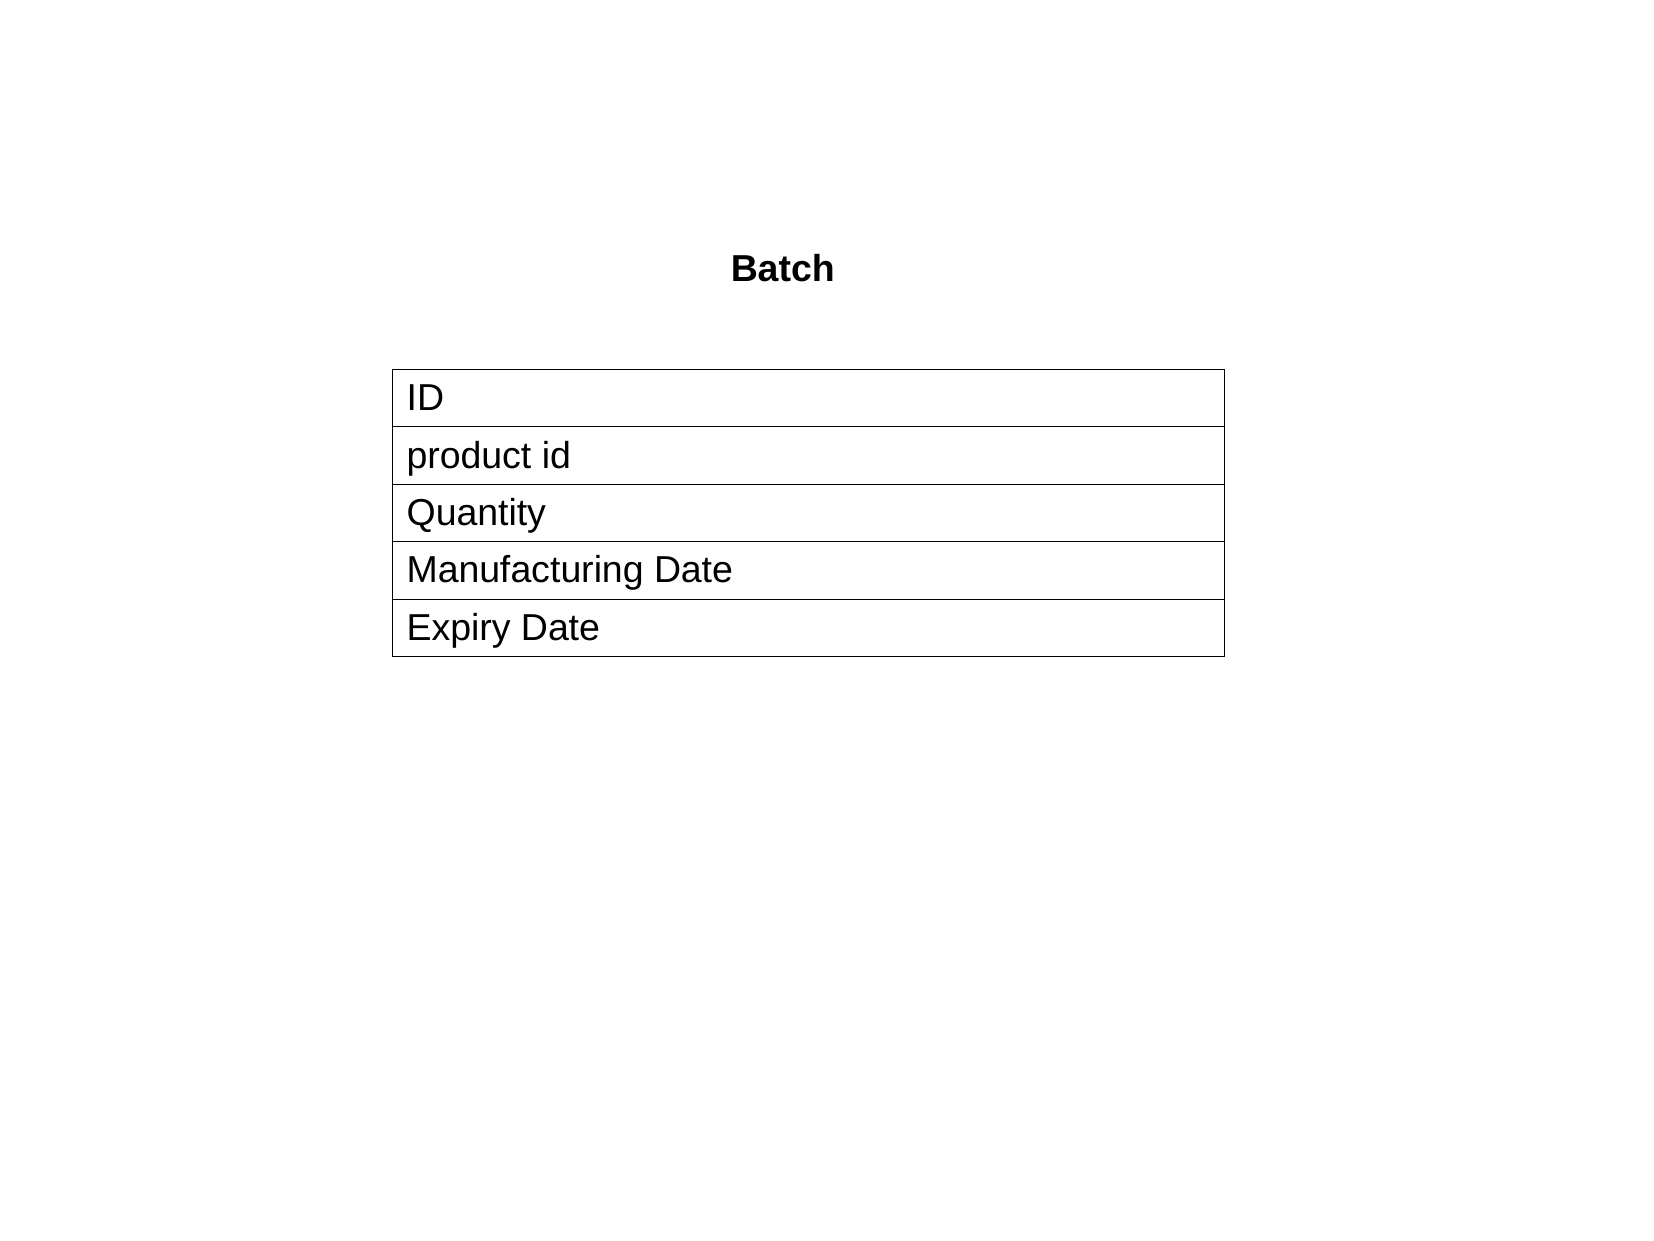

Batch
| ID |
| --- |
| product id |
| Quantity |
| Manufacturing Date |
| Expiry Date |